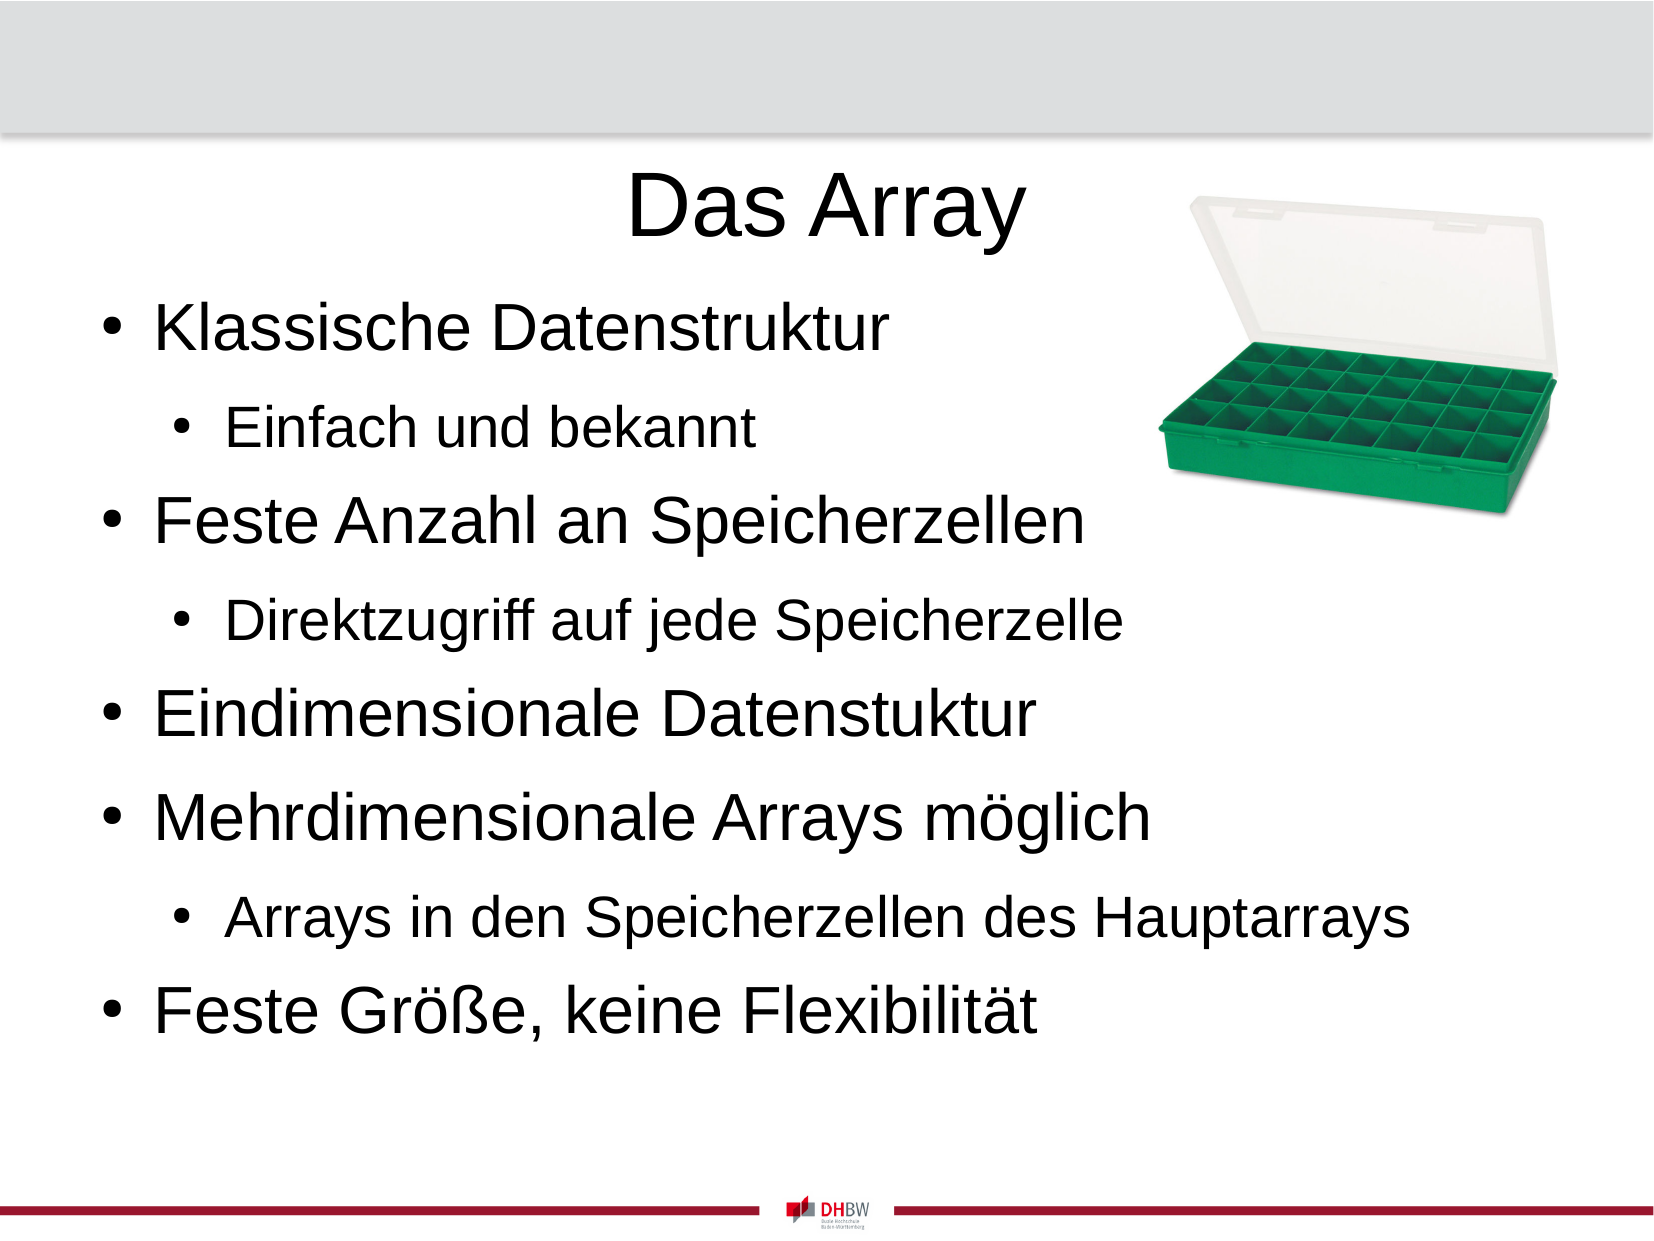

# Das Array
Klassische Datenstruktur
Einfach und bekannt
Feste Anzahl an Speicherzellen
Direktzugriff auf jede Speicherzelle
Eindimensionale Datenstuktur
Mehrdimensionale Arrays möglich
Arrays in den Speicherzellen des Hauptarrays
Feste Größe, keine Flexibilität